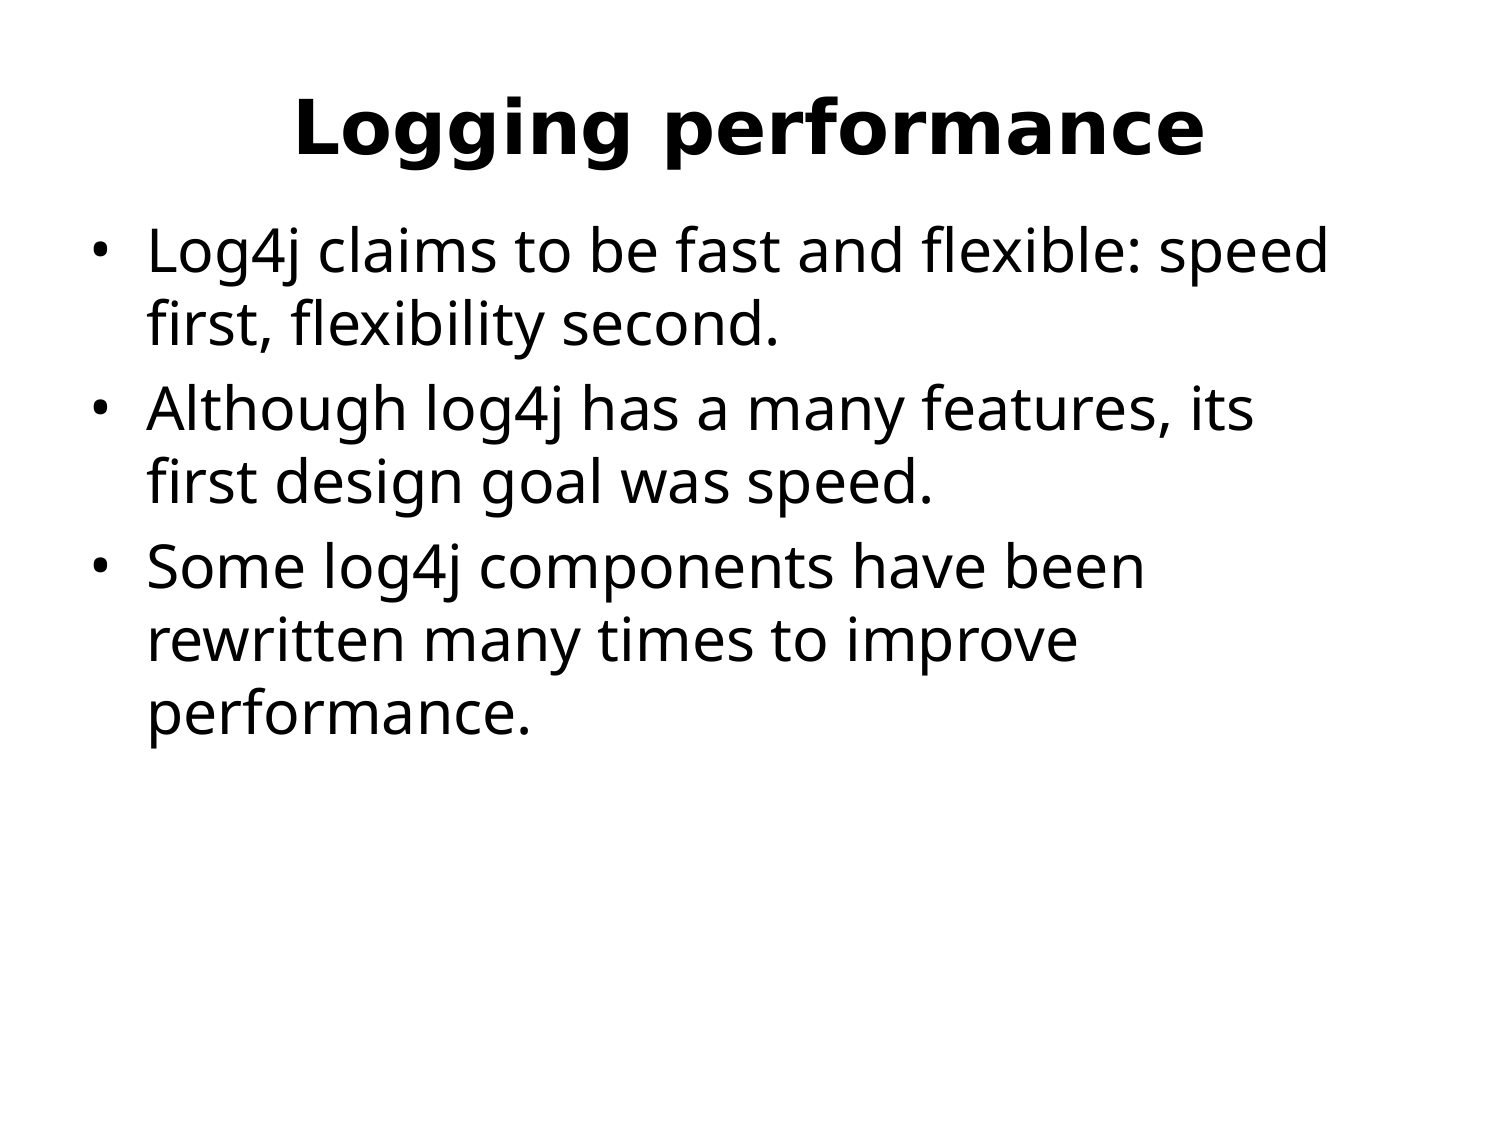

# Logging performance
Log4j claims to be fast and flexible: speed first, flexibility second.
Although log4j has a many features, its first design goal was speed.
Some log4j components have been rewritten many times to improve performance.